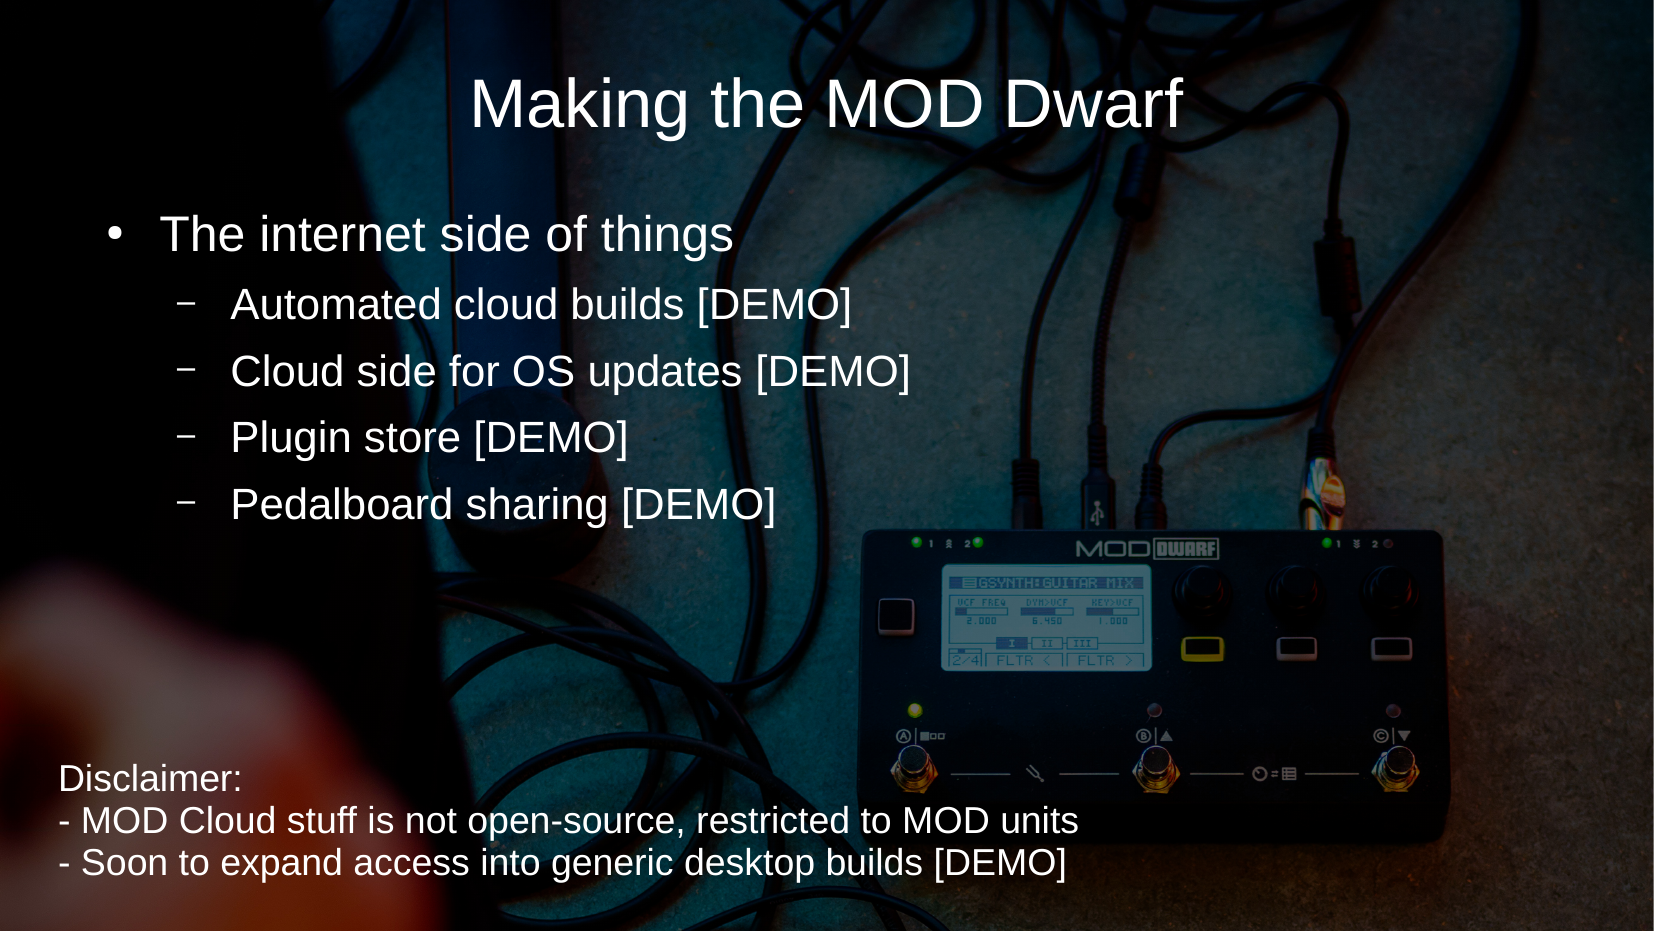

# Making the MOD Dwarf
The internet side of things
Automated cloud builds [DEMO]
Cloud side for OS updates [DEMO]
Plugin store [DEMO]
Pedalboard sharing [DEMO]
Disclaimer:
- MOD Cloud stuff is not open-source, restricted to MOD units
- Soon to expand access into generic desktop builds [DEMO]